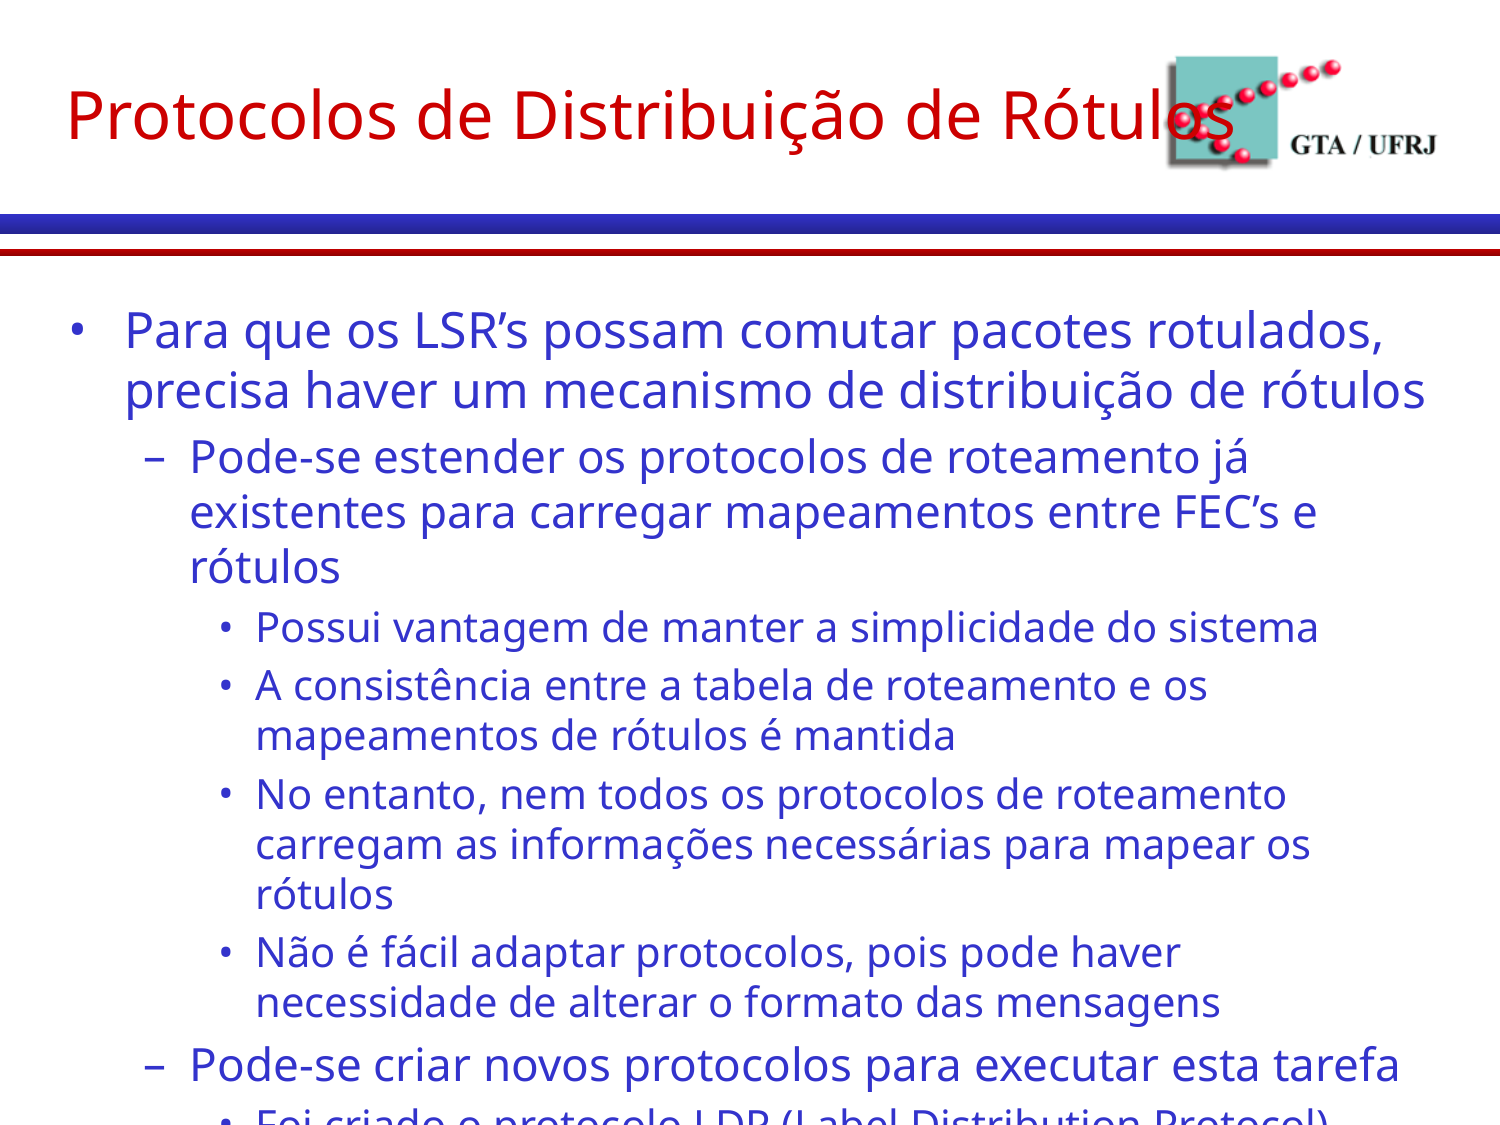

# Protocolos de Distribuição de Rótulos
Para que os LSR’s possam comutar pacotes rotulados, precisa haver um mecanismo de distribuição de rótulos
Pode-se estender os protocolos de roteamento já existentes para carregar mapeamentos entre FEC’s e rótulos
Possui vantagem de manter a simplicidade do sistema
A consistência entre a tabela de roteamento e os mapeamentos de rótulos é mantida
No entanto, nem todos os protocolos de roteamento carregam as informações necessárias para mapear os rótulos
Não é fácil adaptar protocolos, pois pode haver necessidade de alterar o formato das mensagens
Pode-se criar novos protocolos para executar esta tarefa
Foi criado o protocolo LDP (Label Distribution Protocol)